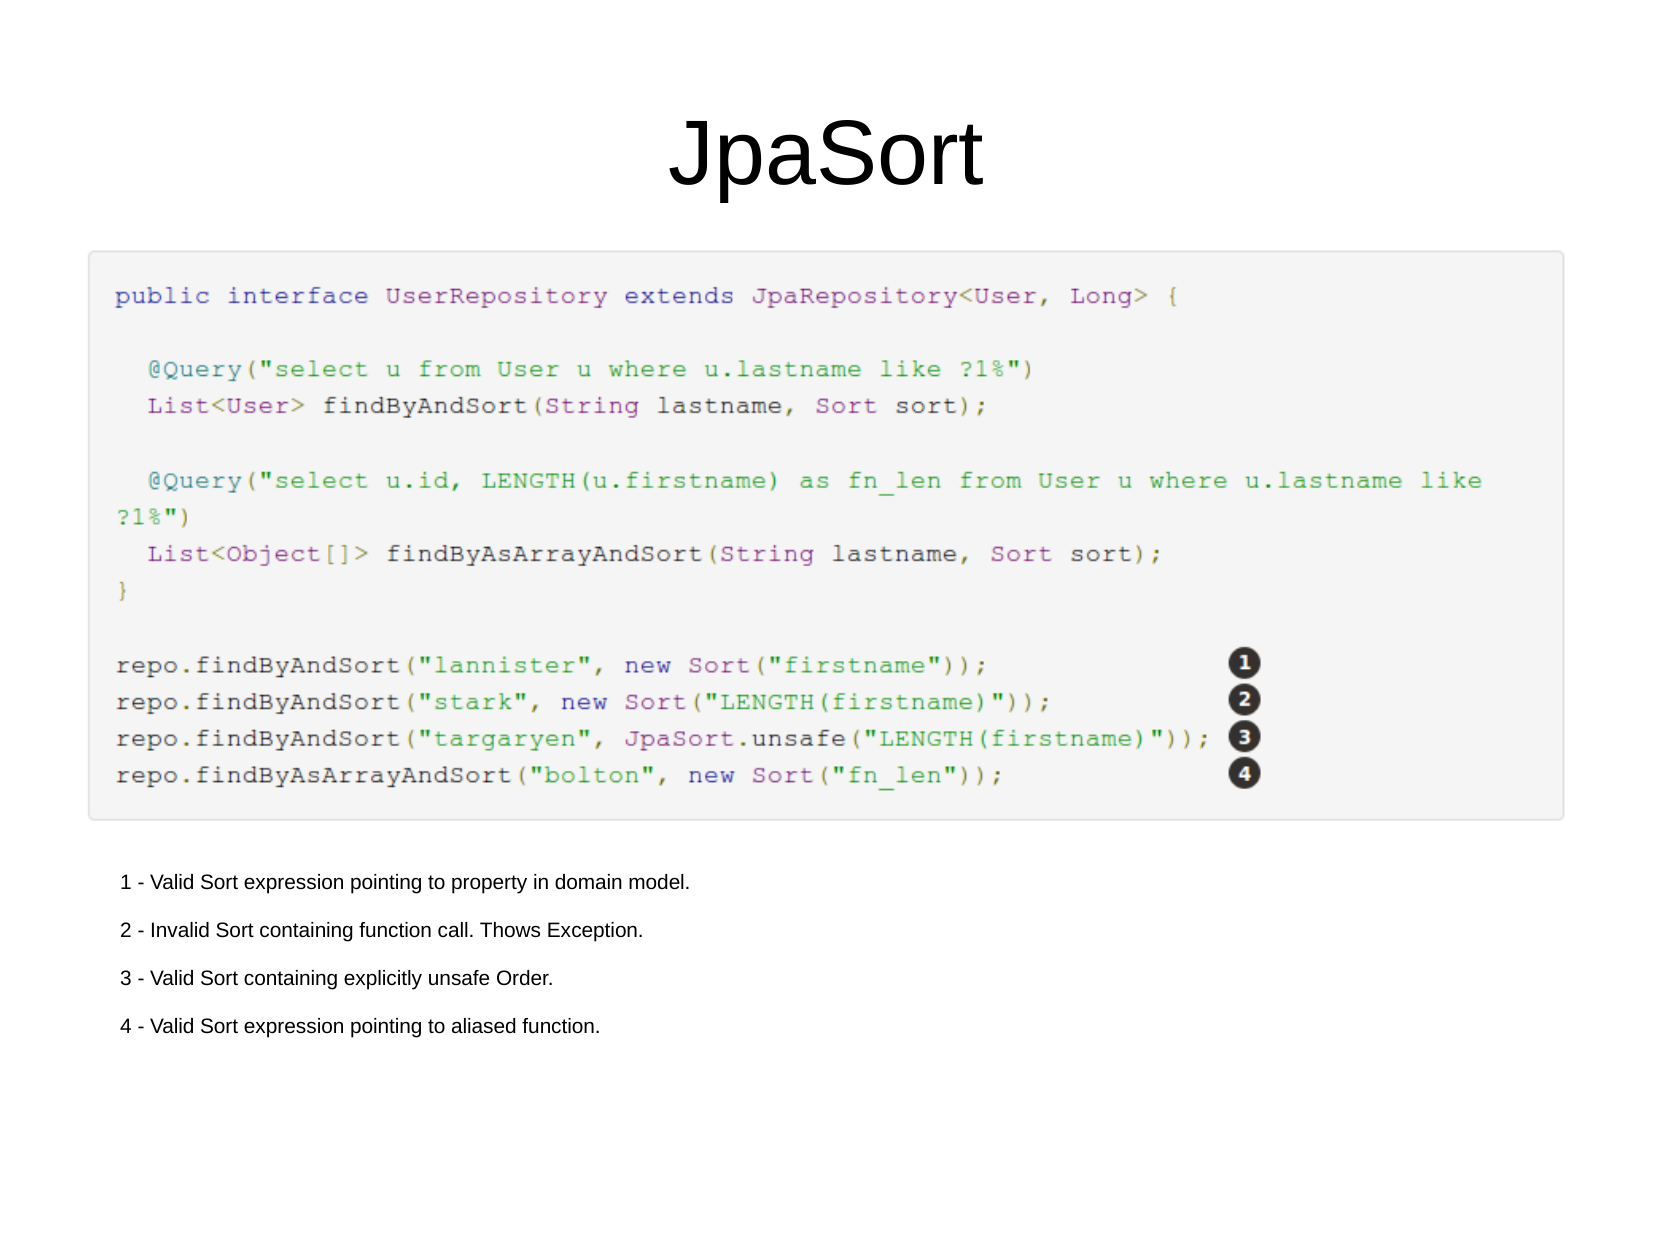

# JpaSort
1 - Valid Sort expression pointing to property in domain model.
2 - Invalid Sort containing function call. Thows Exception.
3 - Valid Sort containing explicitly unsafe Order.
4 - Valid Sort expression pointing to aliased function.